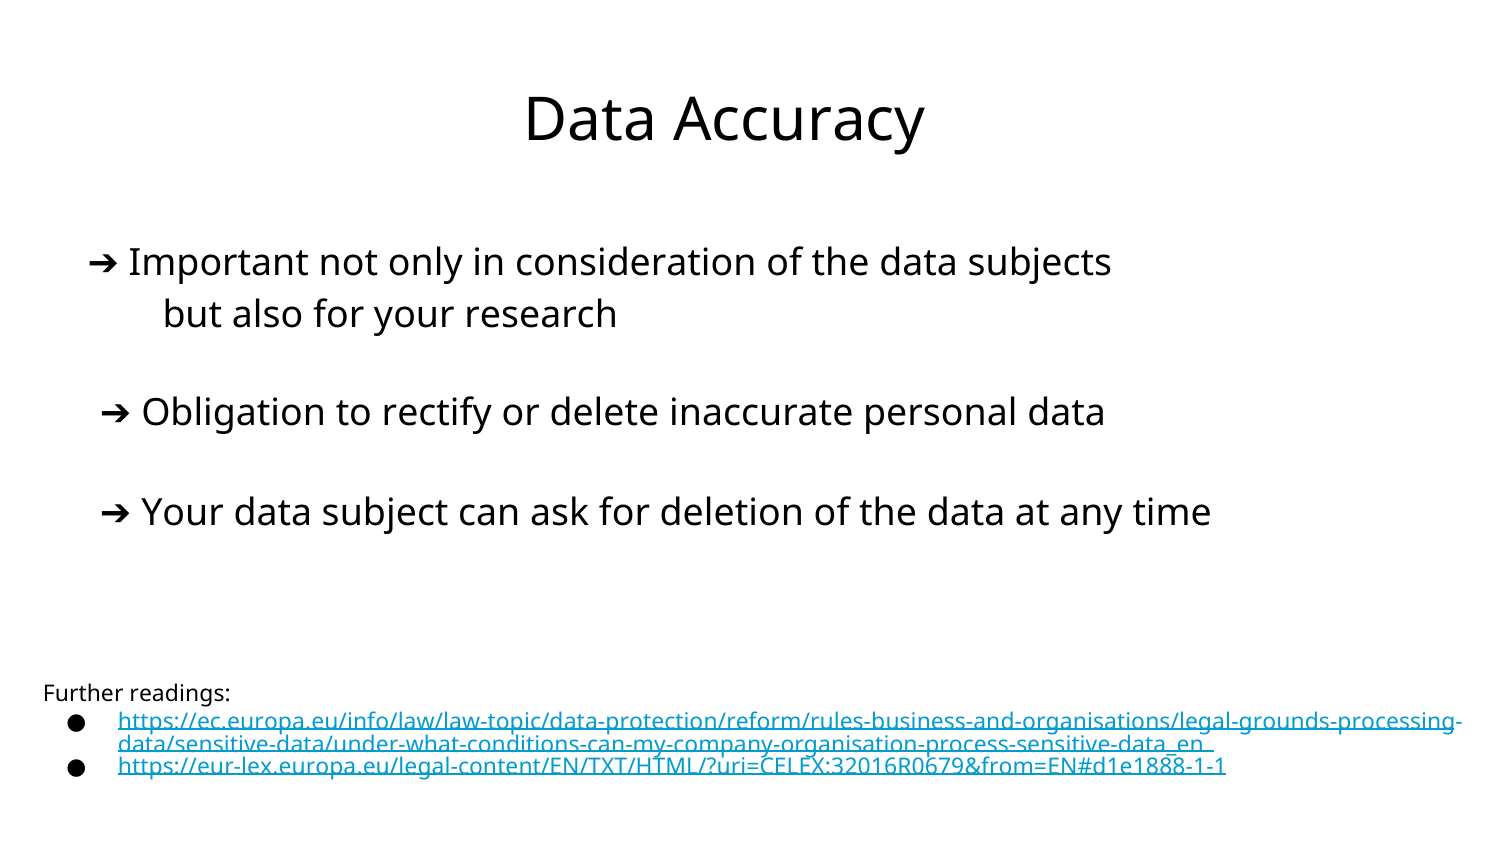

Data Accuracy
➔ Important not only in consideration of the data subjects
but also for your research
➔ Obligation to rectify or delete inaccurate personal data
➔ Your data subject can ask for deletion of the data at any time
Further readings:
●
https://ec.europa.eu/info/law/law-topic/data-protection/reform/rules-business-and-organisations/legal-grounds-processing-
data/sensitive-data/under-what-conditions-can-my-company-organisation-process-sensitive-data_en
●
https://eur-lex.europa.eu/legal-content/EN/TXT/HTML/?uri=CELEX:32016R0679&from=EN#d1e1888-1-1